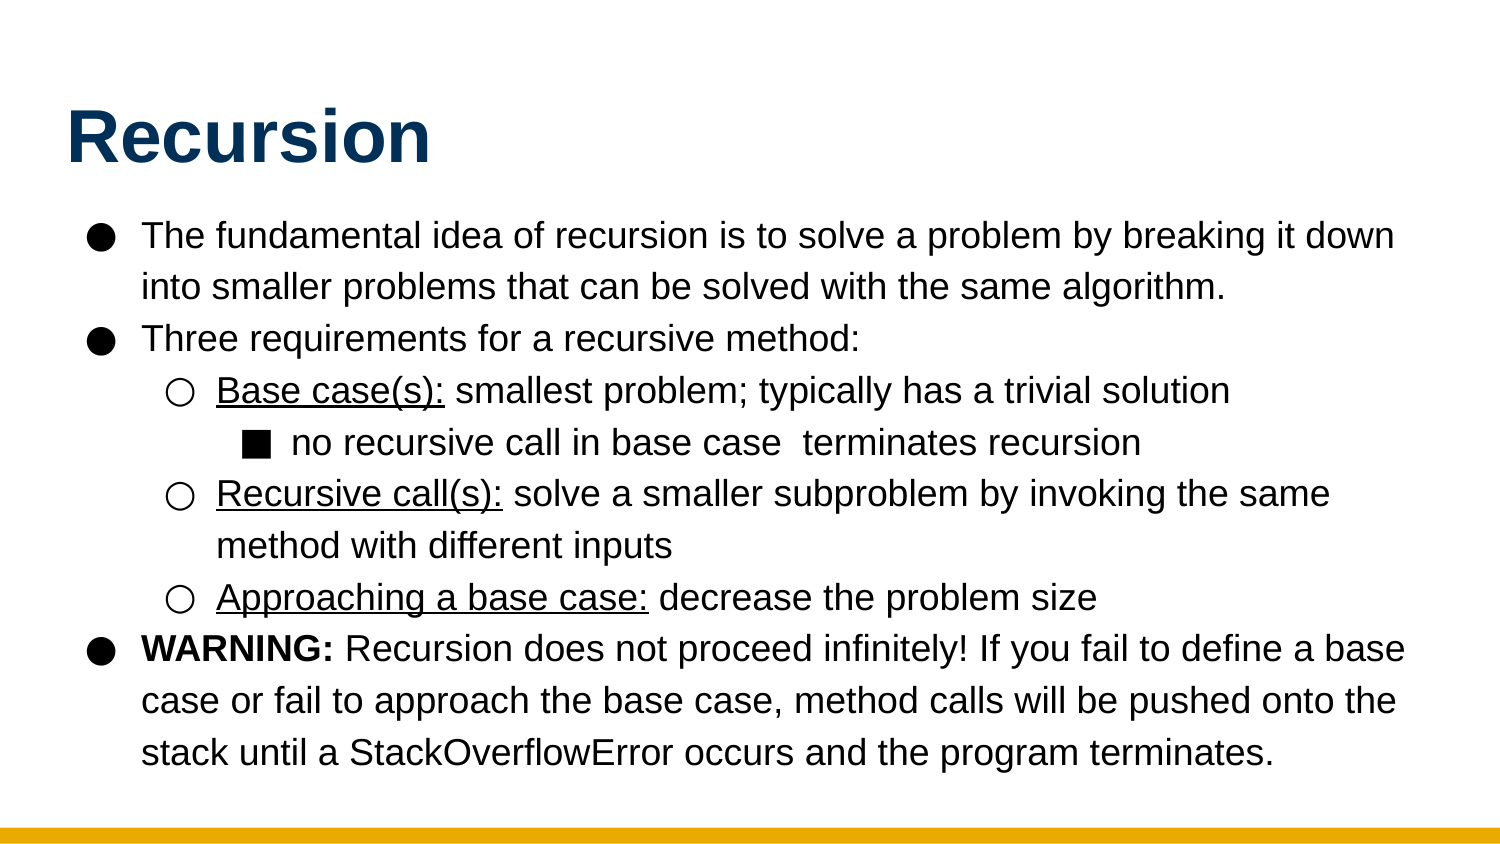

# Recursion
The fundamental idea of recursion is to solve a problem by breaking it down into smaller problems that can be solved with the same algorithm.
Three requirements for a recursive method:
Base case(s): smallest problem; typically has a trivial solution
no recursive call in base case terminates recursion
Recursive call(s): solve a smaller subproblem by invoking the same method with different inputs
Approaching a base case: decrease the problem size
WARNING: Recursion does not proceed infinitely! If you fail to define a base case or fail to approach the base case, method calls will be pushed onto the stack until a StackOverflowError occurs and the program terminates.